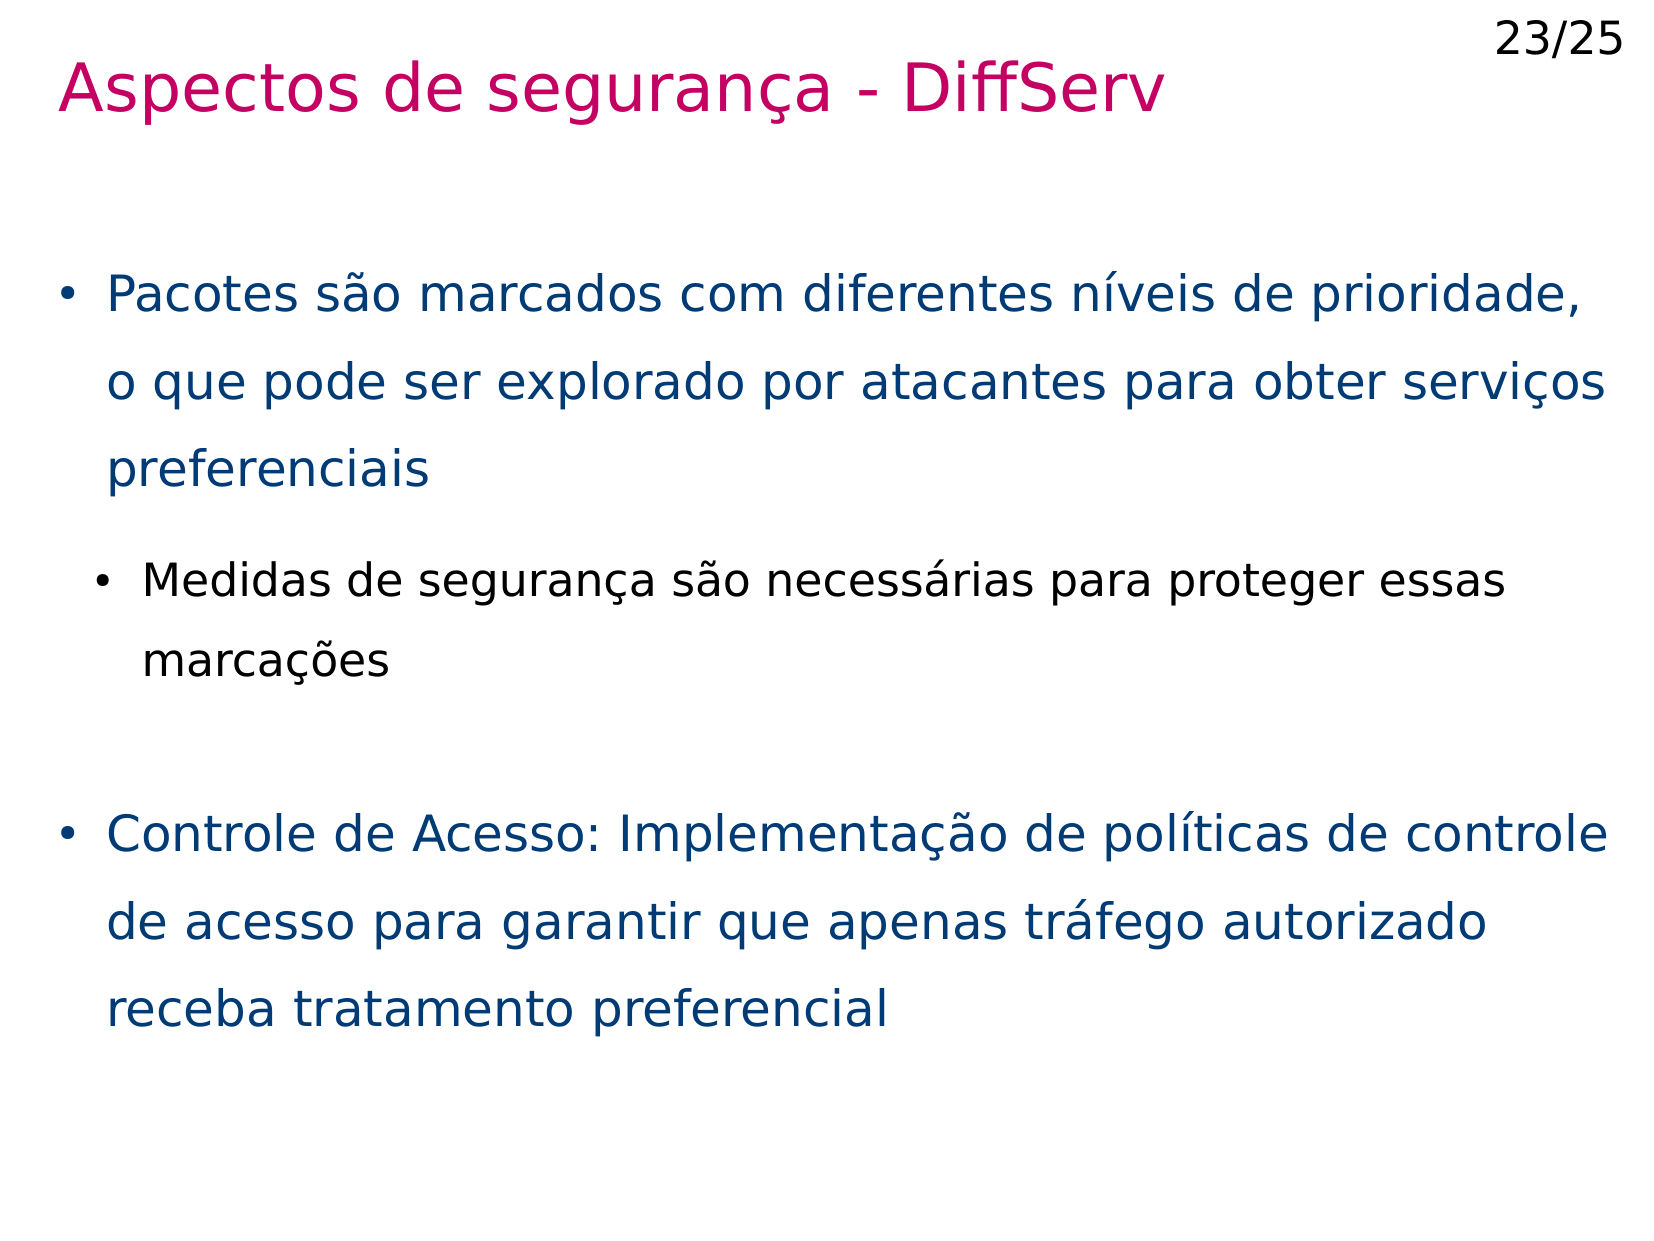

23
# Aspectos de segurança - DiffServ
Pacotes são marcados com diferentes níveis de prioridade, o que pode ser explorado por atacantes para obter serviços preferenciais
Medidas de segurança são necessárias para proteger essas marcações
Controle de Acesso: Implementação de políticas de controle de acesso para garantir que apenas tráfego autorizado receba tratamento preferencial